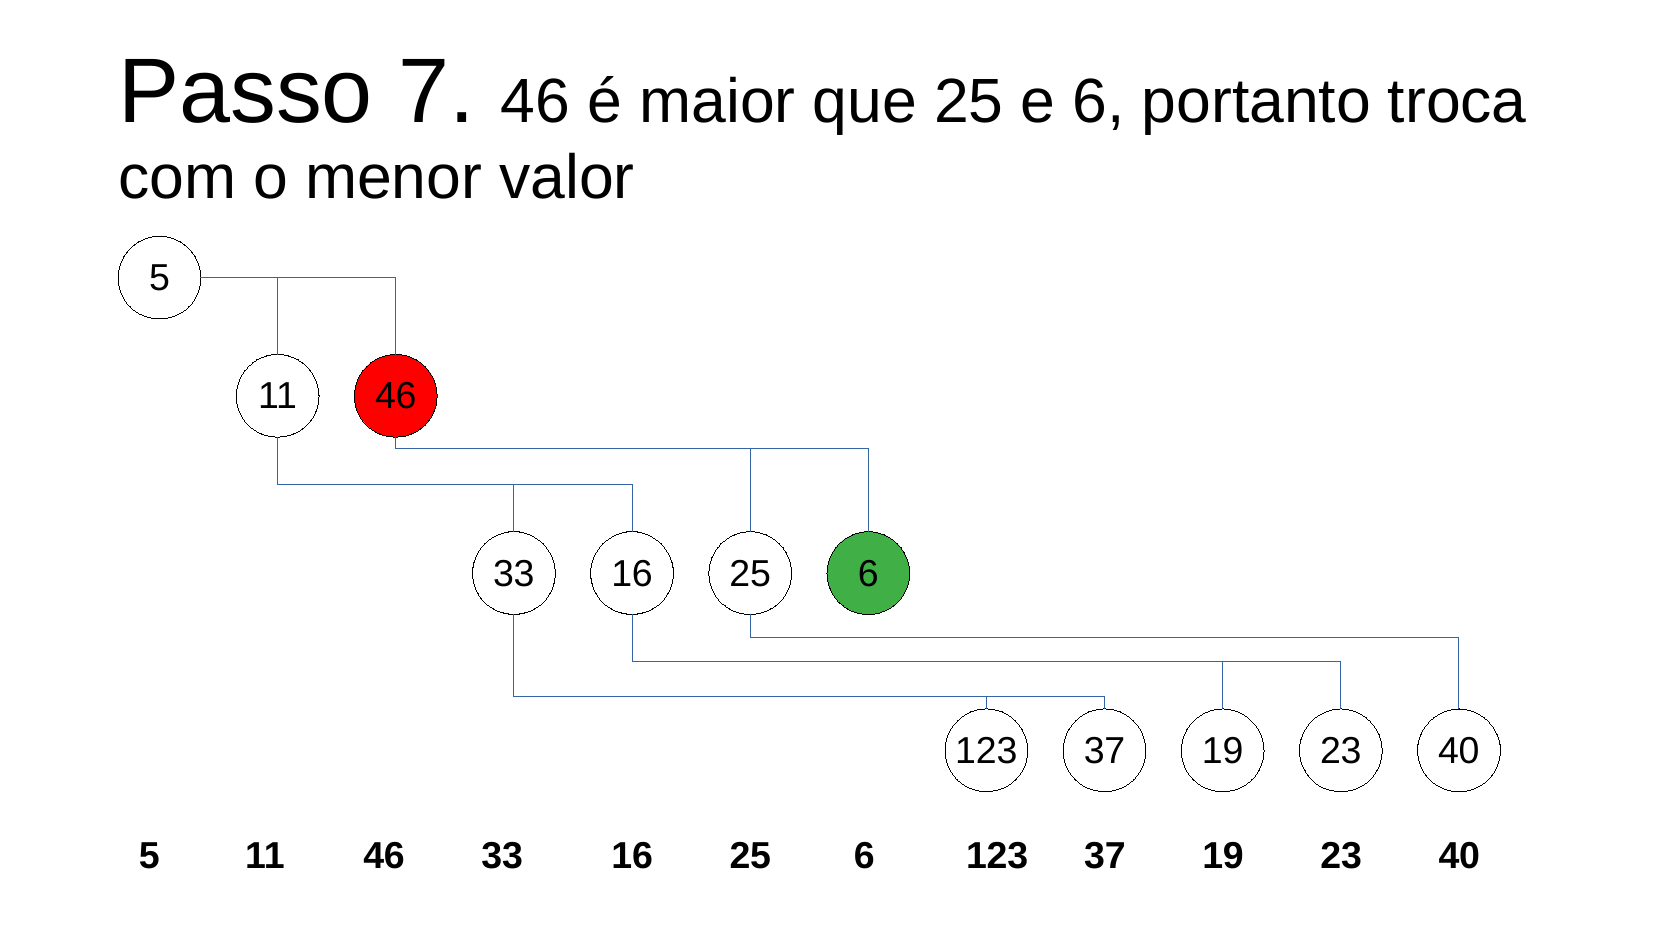

# Passo 7. 46 é maior que 25 e 6, portanto troca com o menor valor
5
11
46
33
16
25
6
123
37
19
23
40
5
11
46
33
16
25
6
123
37
19
23
40